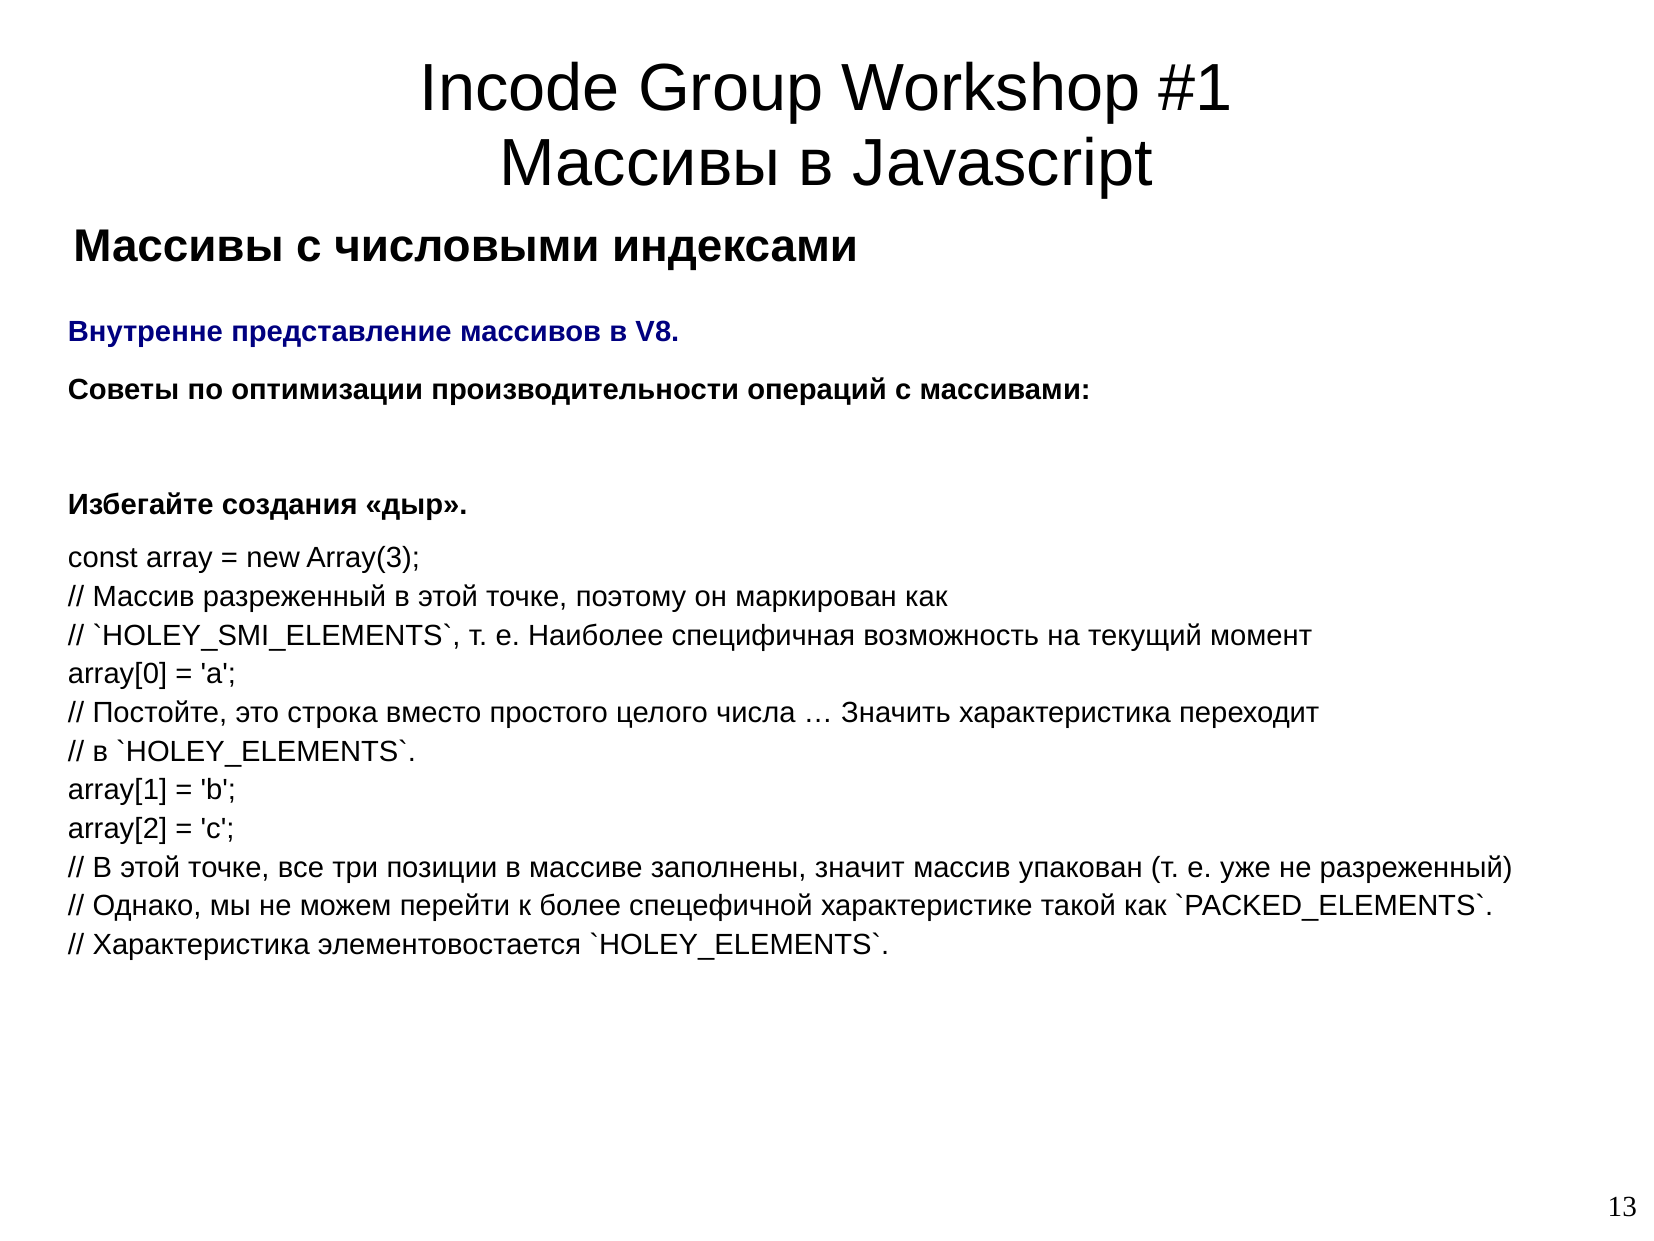

# Incode Group Workshop #1 Массивы в Javascript
Массивы с числовыми индексами
Внутренне представление массивов в V8.
Советы по оптимизации производительности операций с массивами:
Избегайте создания «дыр».
const array = new Array(3);
// Массив разреженный в этой точке, поэтому он маркирован как
// `HOLEY_SMI_ELEMENTS`, т. е. Наиболее специфичная возможность на текущий момент
array[0] = 'a';
// Постойте, это строка вместо простого целого числа … Значить характеристика переходит
// в `HOLEY_ELEMENTS`.
array[1] = 'b';
array[2] = 'c';
// В этой точке, все три позиции в массиве заполнены, значит массив упакован (т. е. уже не разреженный)
// Однако, мы не можем перейти к более спецефичной характеристике такой как `PACKED_ELEMENTS`.
// Характеристика элементовостается `HOLEY_ELEMENTS`.
13